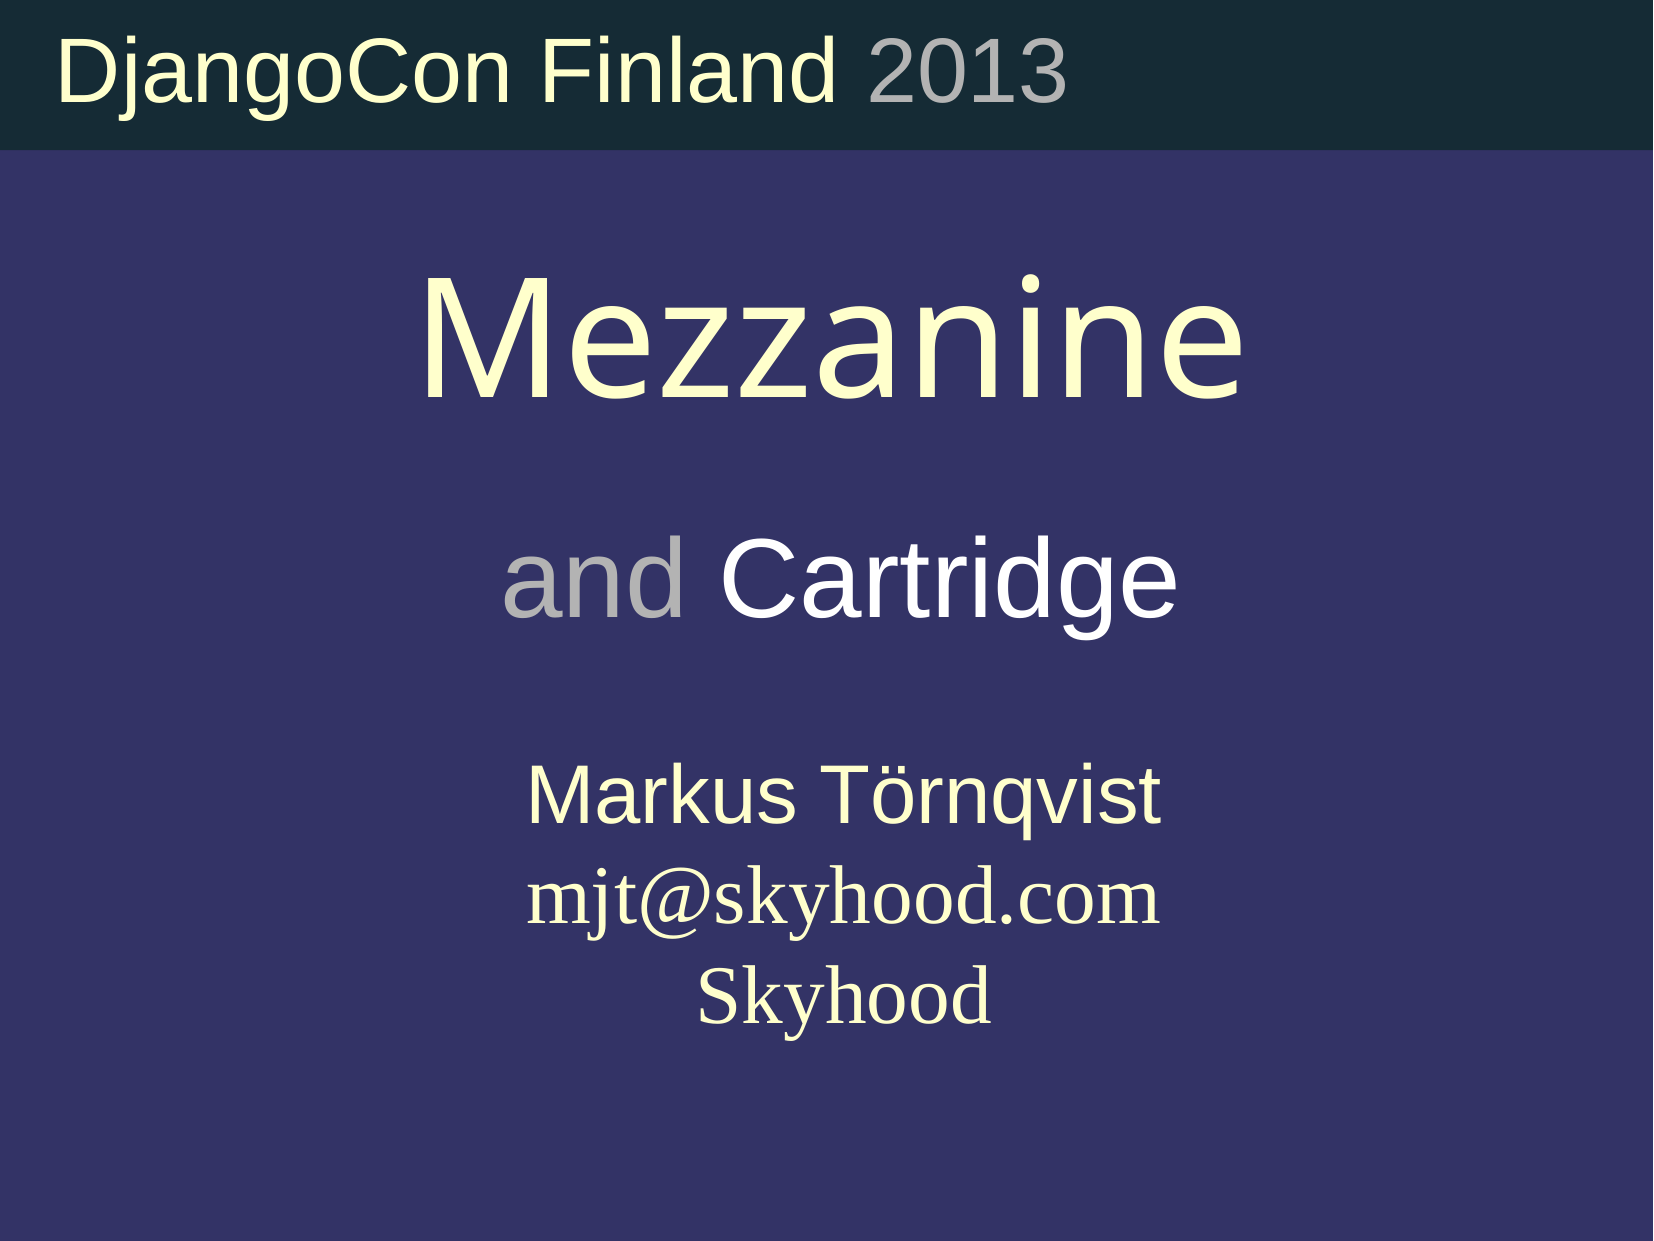

# DjangoCon Finland 2013
Mezzanine
 and Cartridge
Markus Törnqvist
mjt@skyhood.com
Skyhood